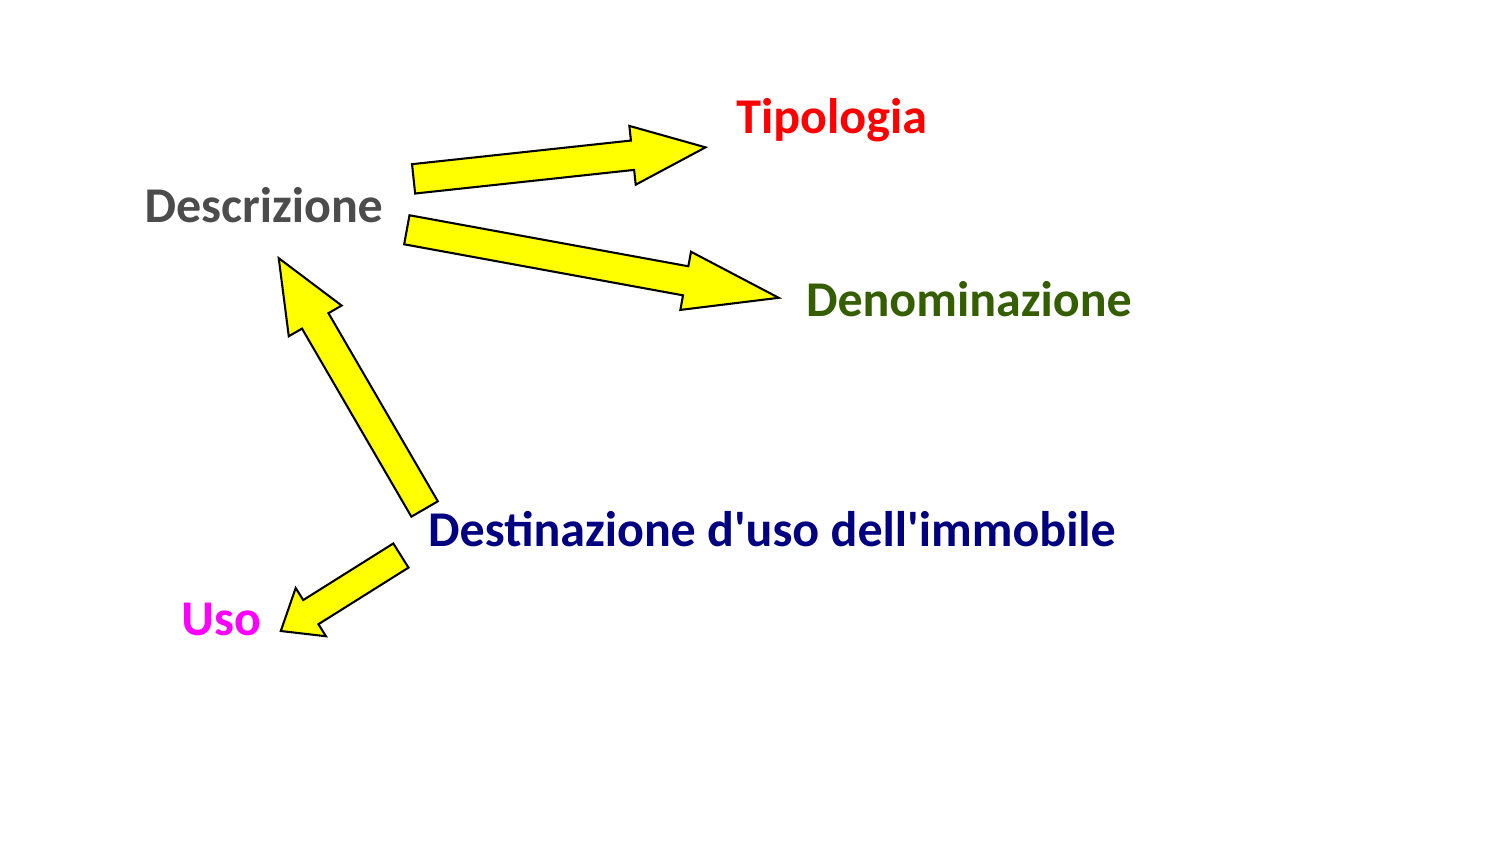

Tipologia
Descrizione
Denominazione
Destinazione d'uso dell'immobile
Uso